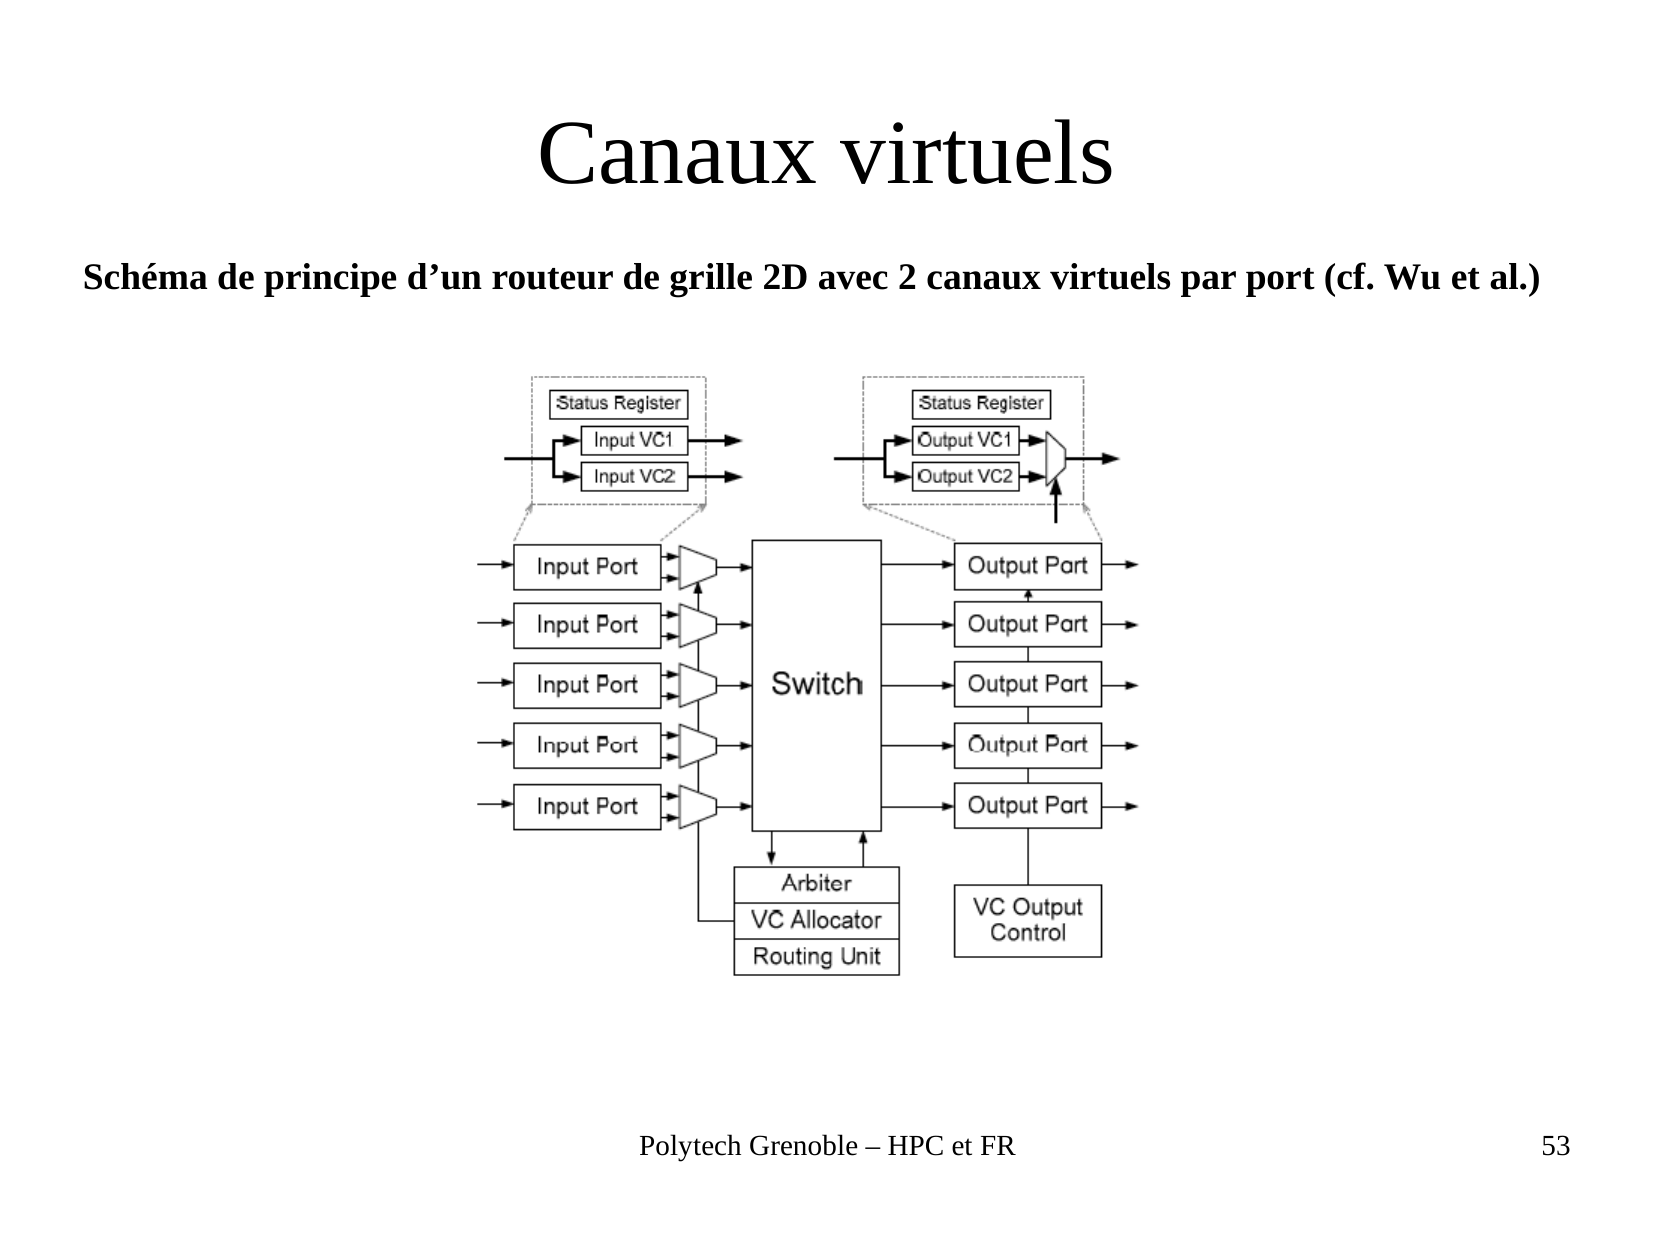

# Canaux virtuels
Schéma de principe d’un routeur de grille 2D avec 2 canaux virtuels par port (cf. Wu et al.)
Matthieu PAYET
53